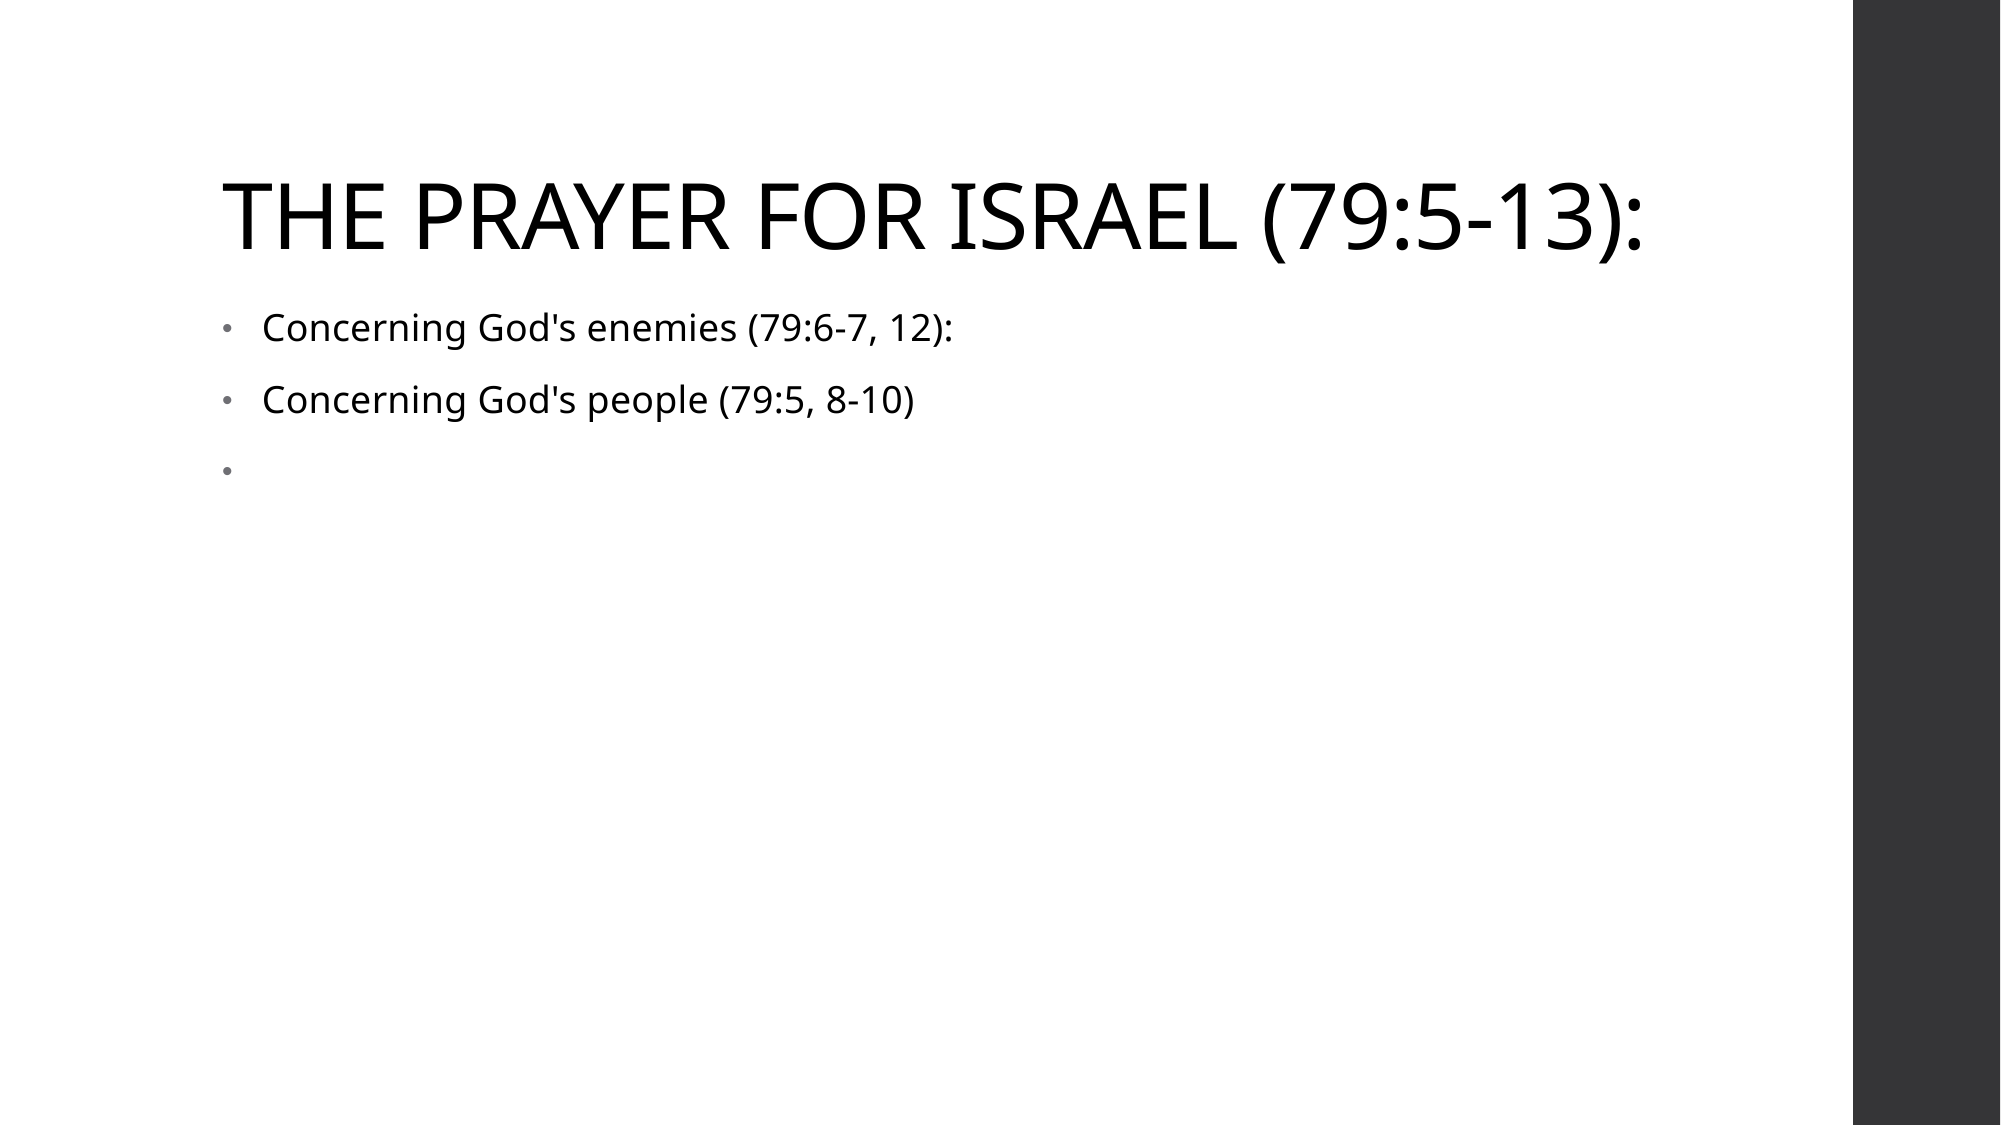

# THE PRAYER FOR ISRAEL (79:5-13):
 Concerning God's enemies (79:6-7, 12):
 Concerning God's people (79:5, 8-10)